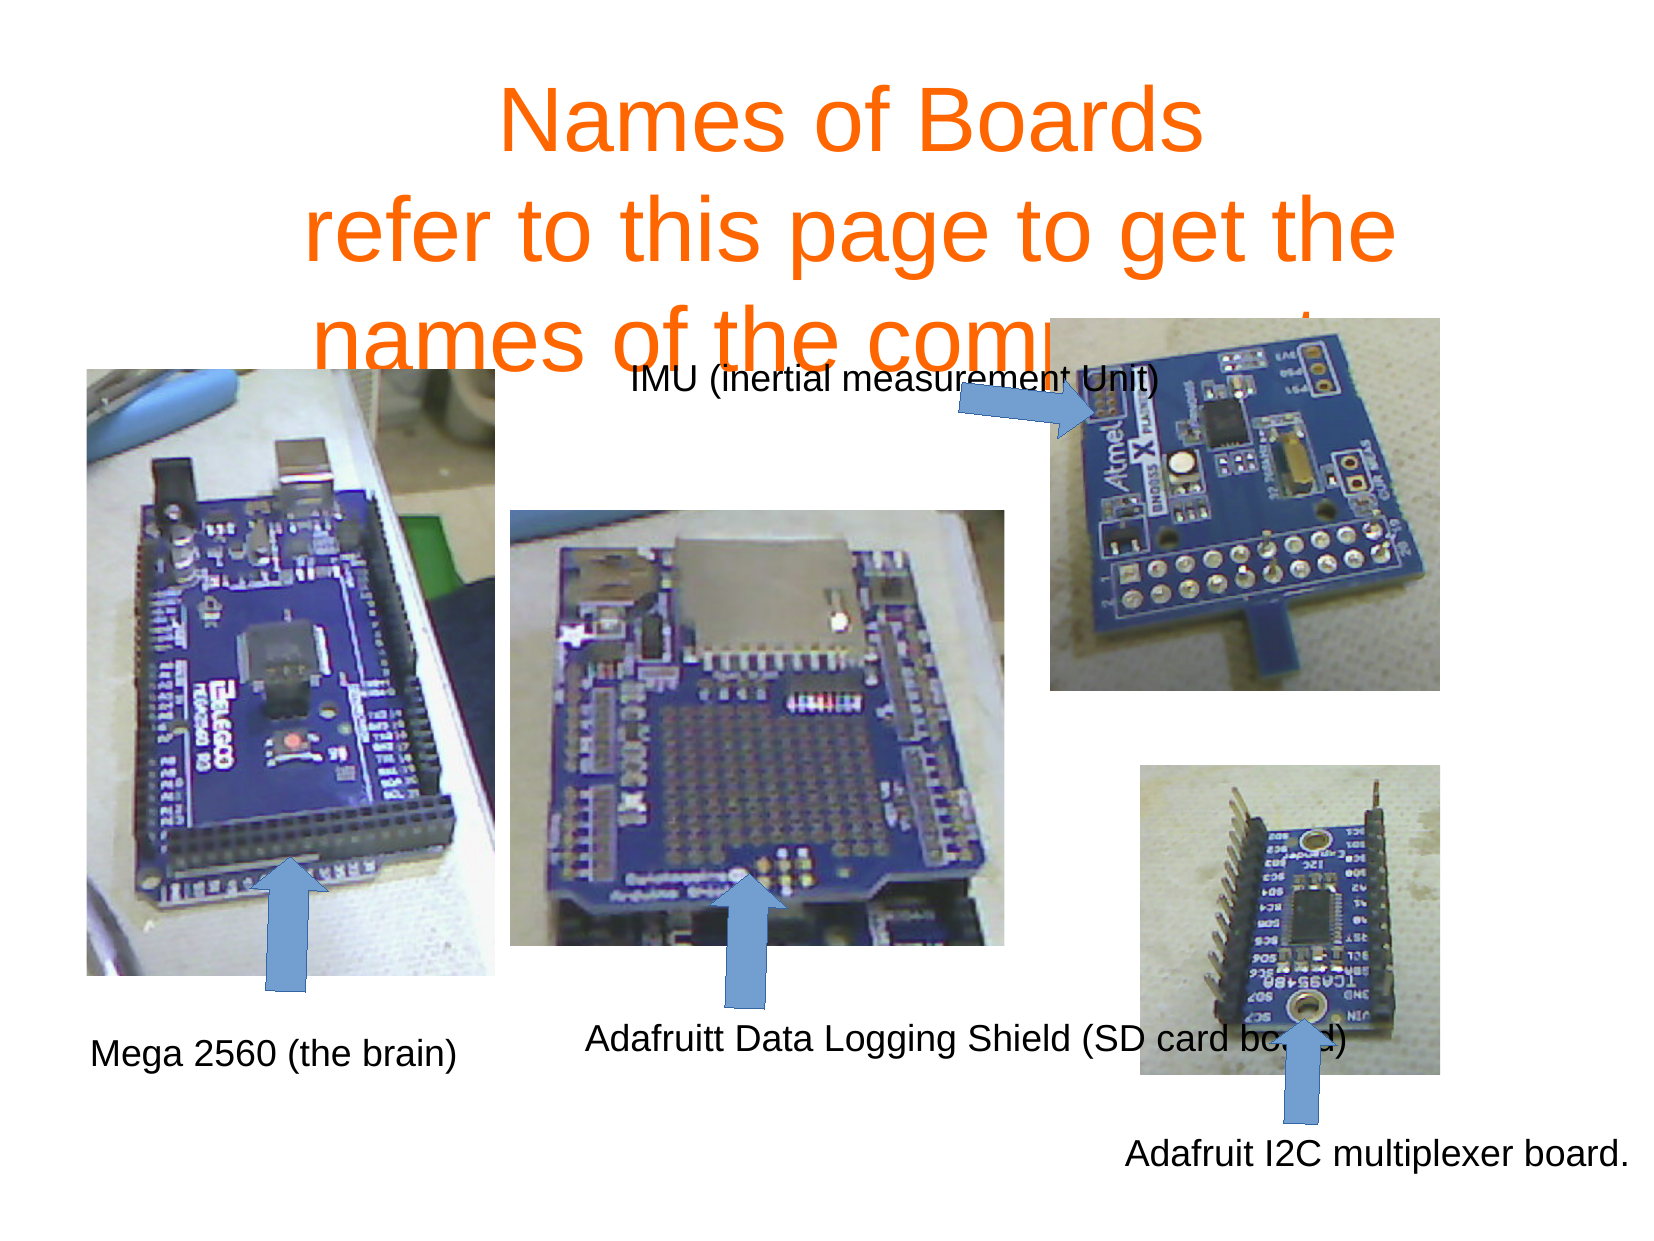

# Names of Boards refer to this page to get the names of the components.
IMU (inertial measurement Unit)
Adafruitt Data Logging Shield (SD card board)
Mega 2560 (the brain)
Adafruit I2C multiplexer board.